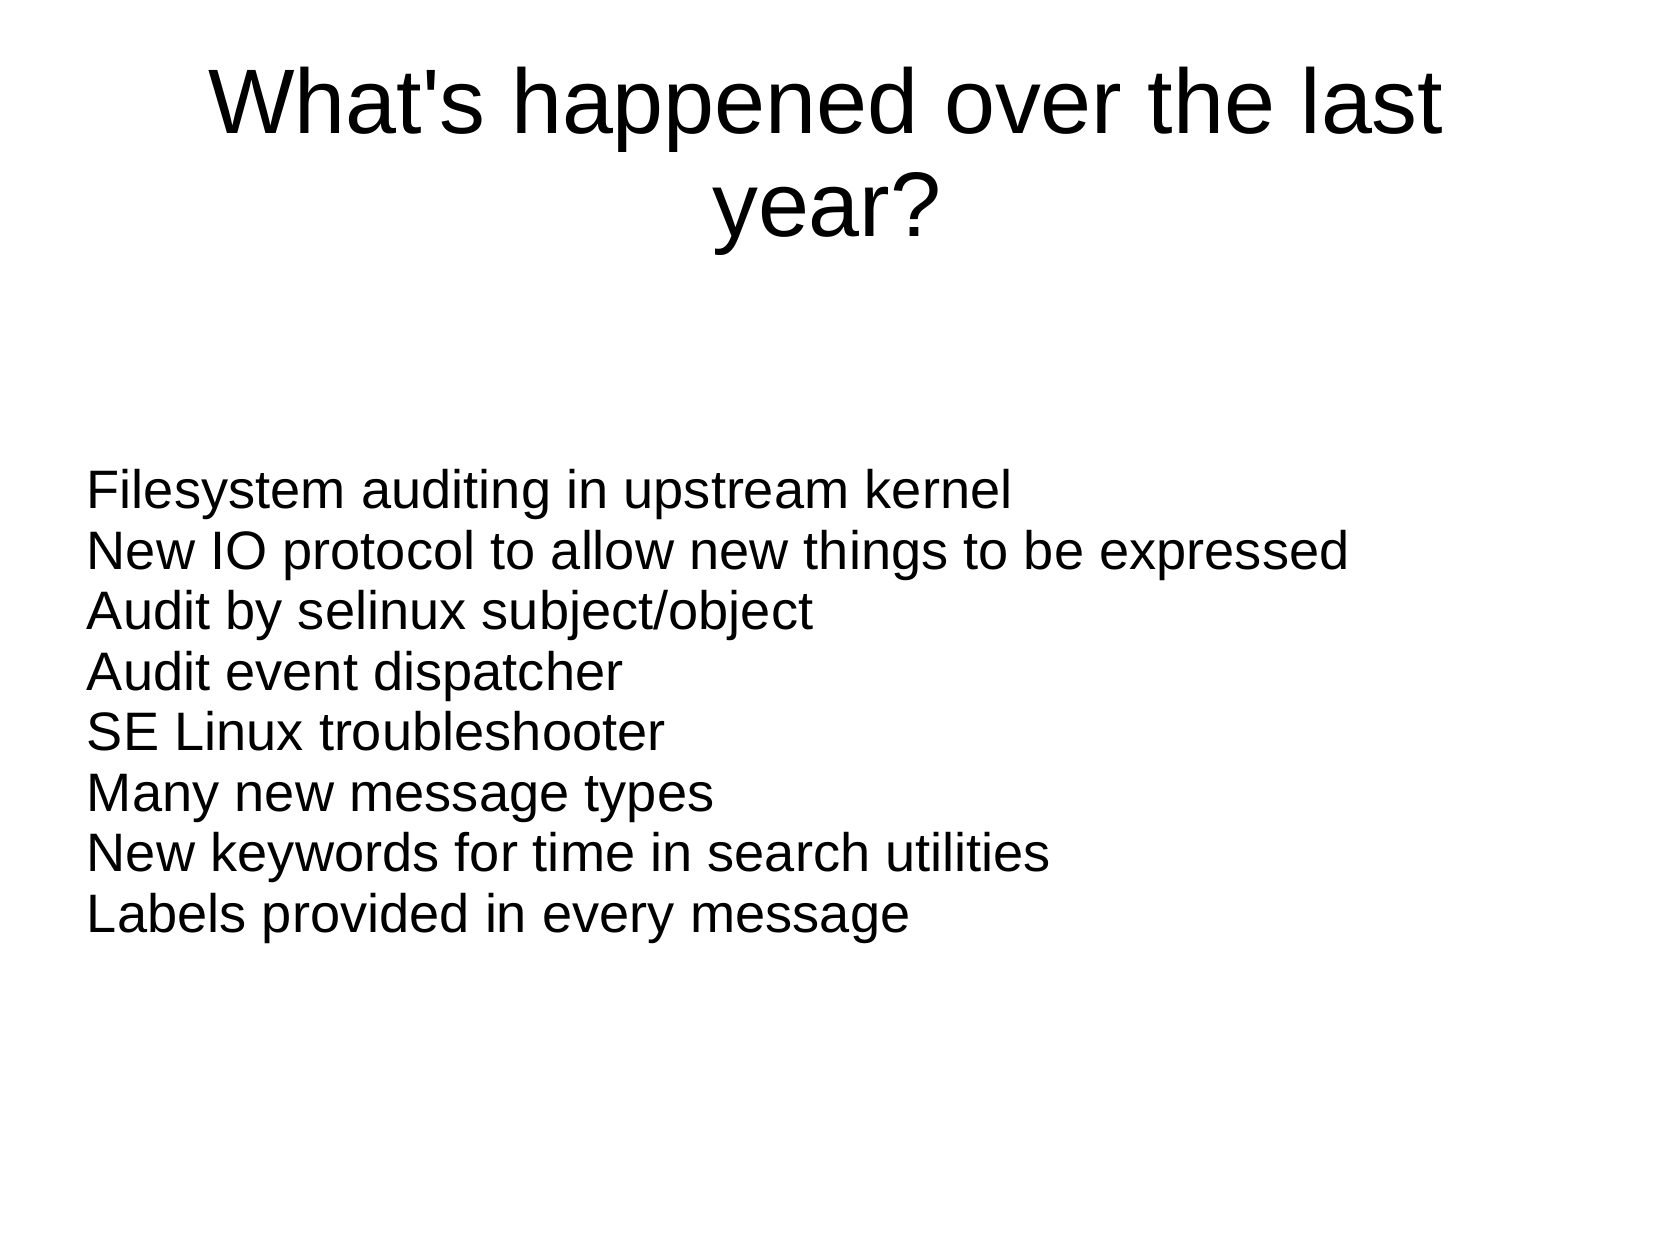

# What's happened over the last year?
Filesystem auditing in upstream kernel
New IO protocol to allow new things to be expressed
Audit by selinux subject/object
Audit event dispatcher
SE Linux troubleshooter
Many new message types
New keywords for time in search utilities
Labels provided in every message